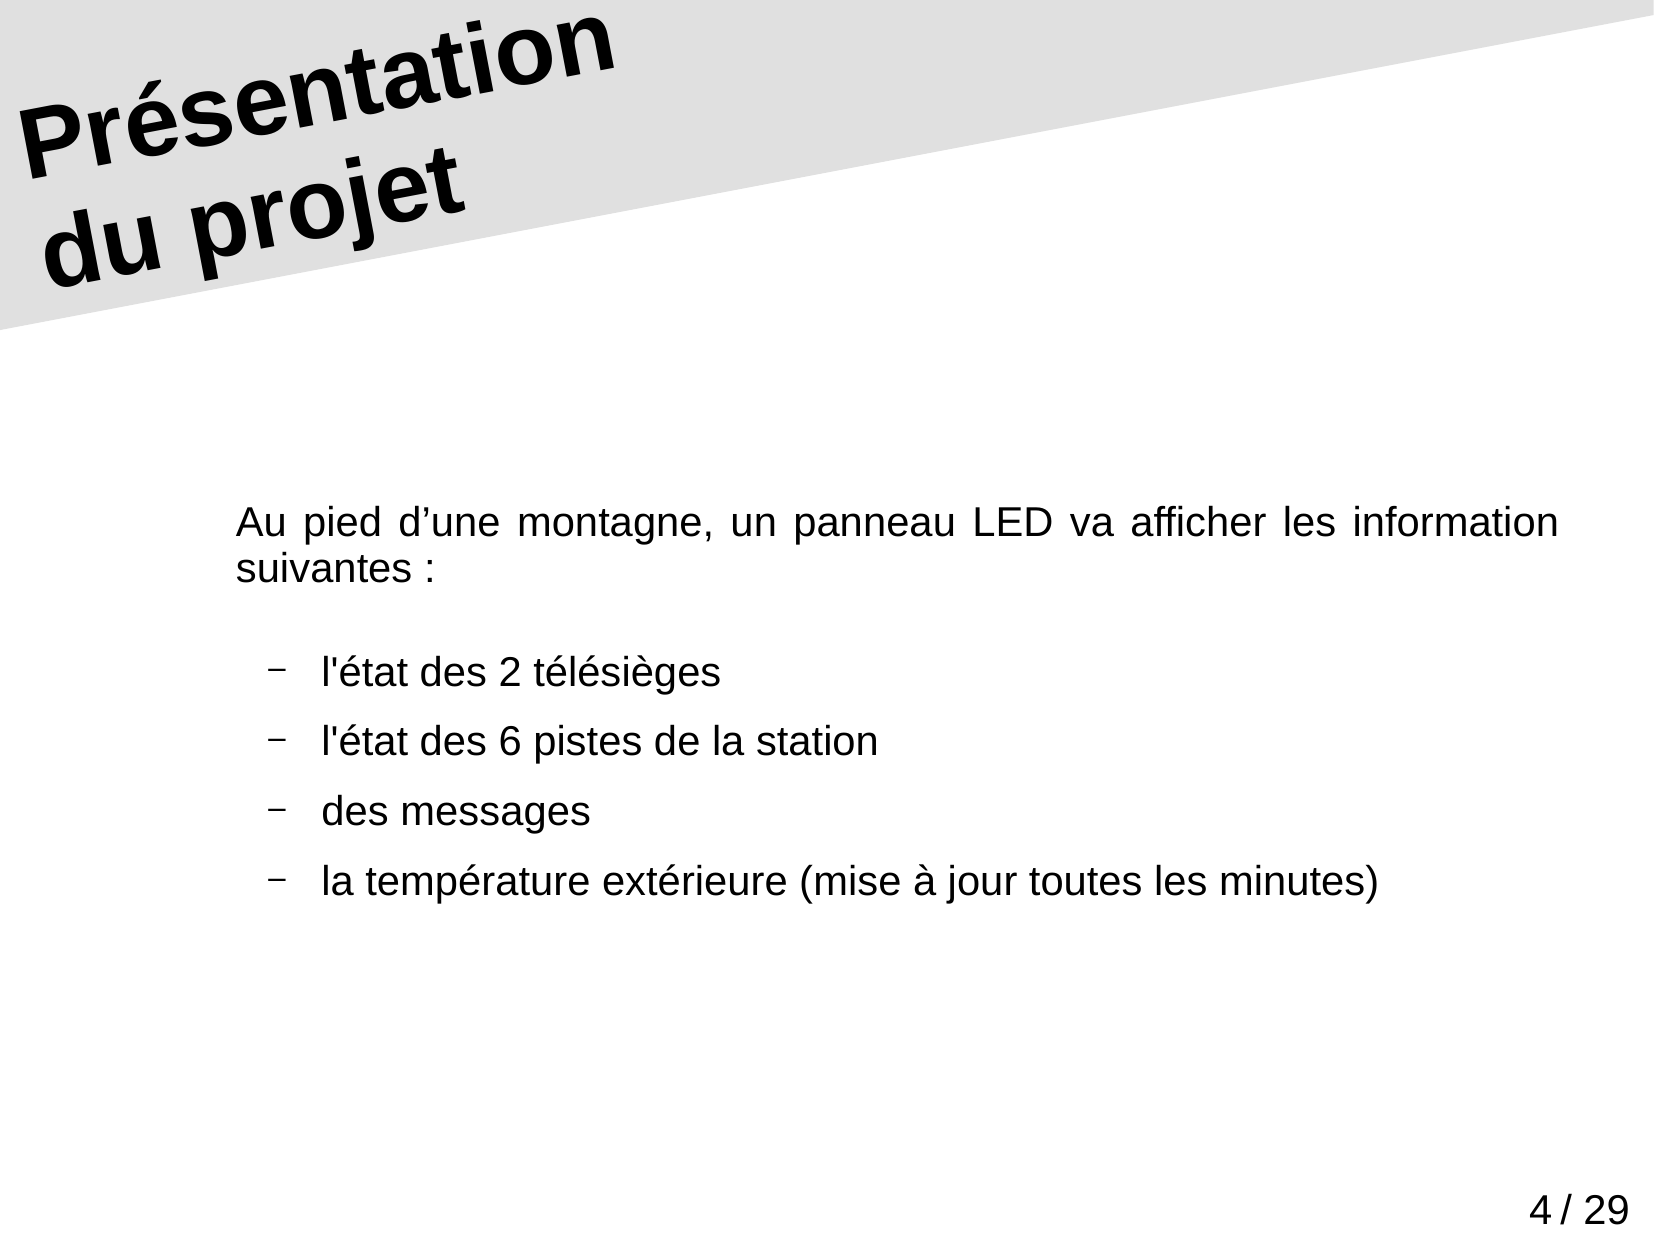

Présentation
du projet
# Au pied d’une montagne, un panneau LED va afficher les information suivantes :
l'état des 2 télésièges
l'état des 6 pistes de la station
des messages
la température extérieure (mise à jour toutes les minutes)